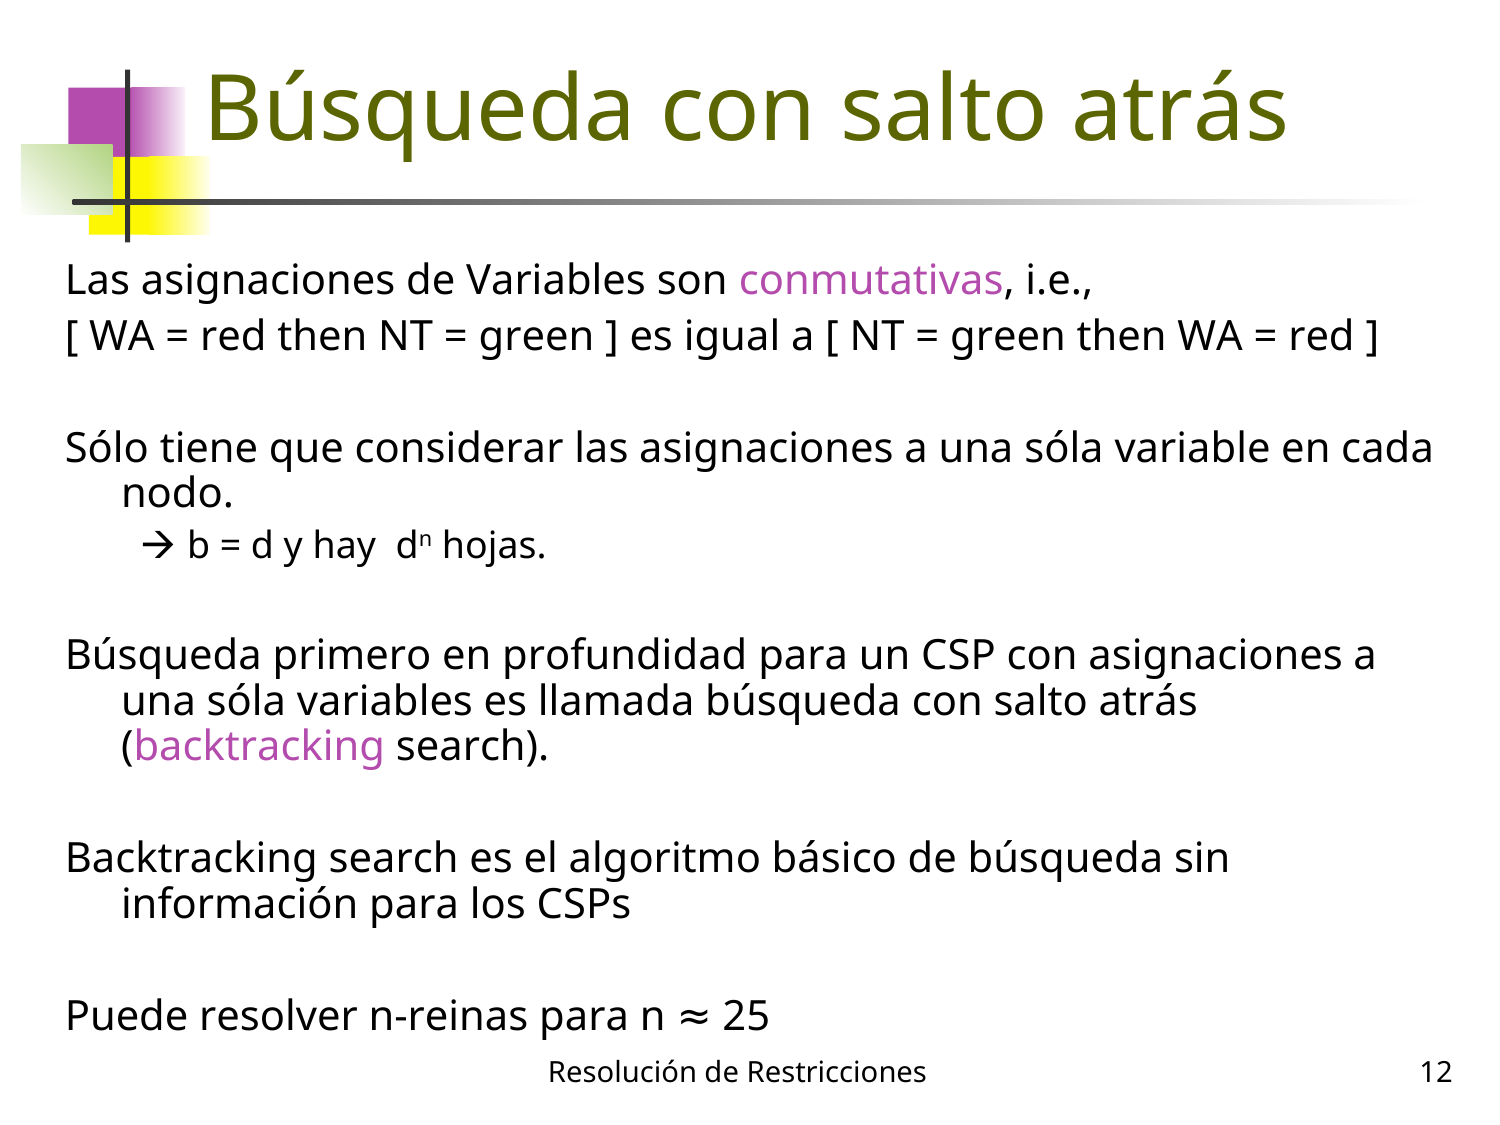

# Búsqueda con salto atrás
Las asignaciones de Variables son conmutativas, i.e.,
[ WA = red then NT = green ] es igual a [ NT = green then WA = red ]
Sólo tiene que considerar las asignaciones a una sóla variable en cada nodo.
 b = d y hay dn hojas.
Búsqueda primero en profundidad para un CSP con asignaciones a una sóla variables es llamada búsqueda con salto atrás (backtracking search).
Backtracking search es el algoritmo básico de búsqueda sin información para los CSPs
Puede resolver n-reinas para n ≈ 25
Resolución de Restricciones
12